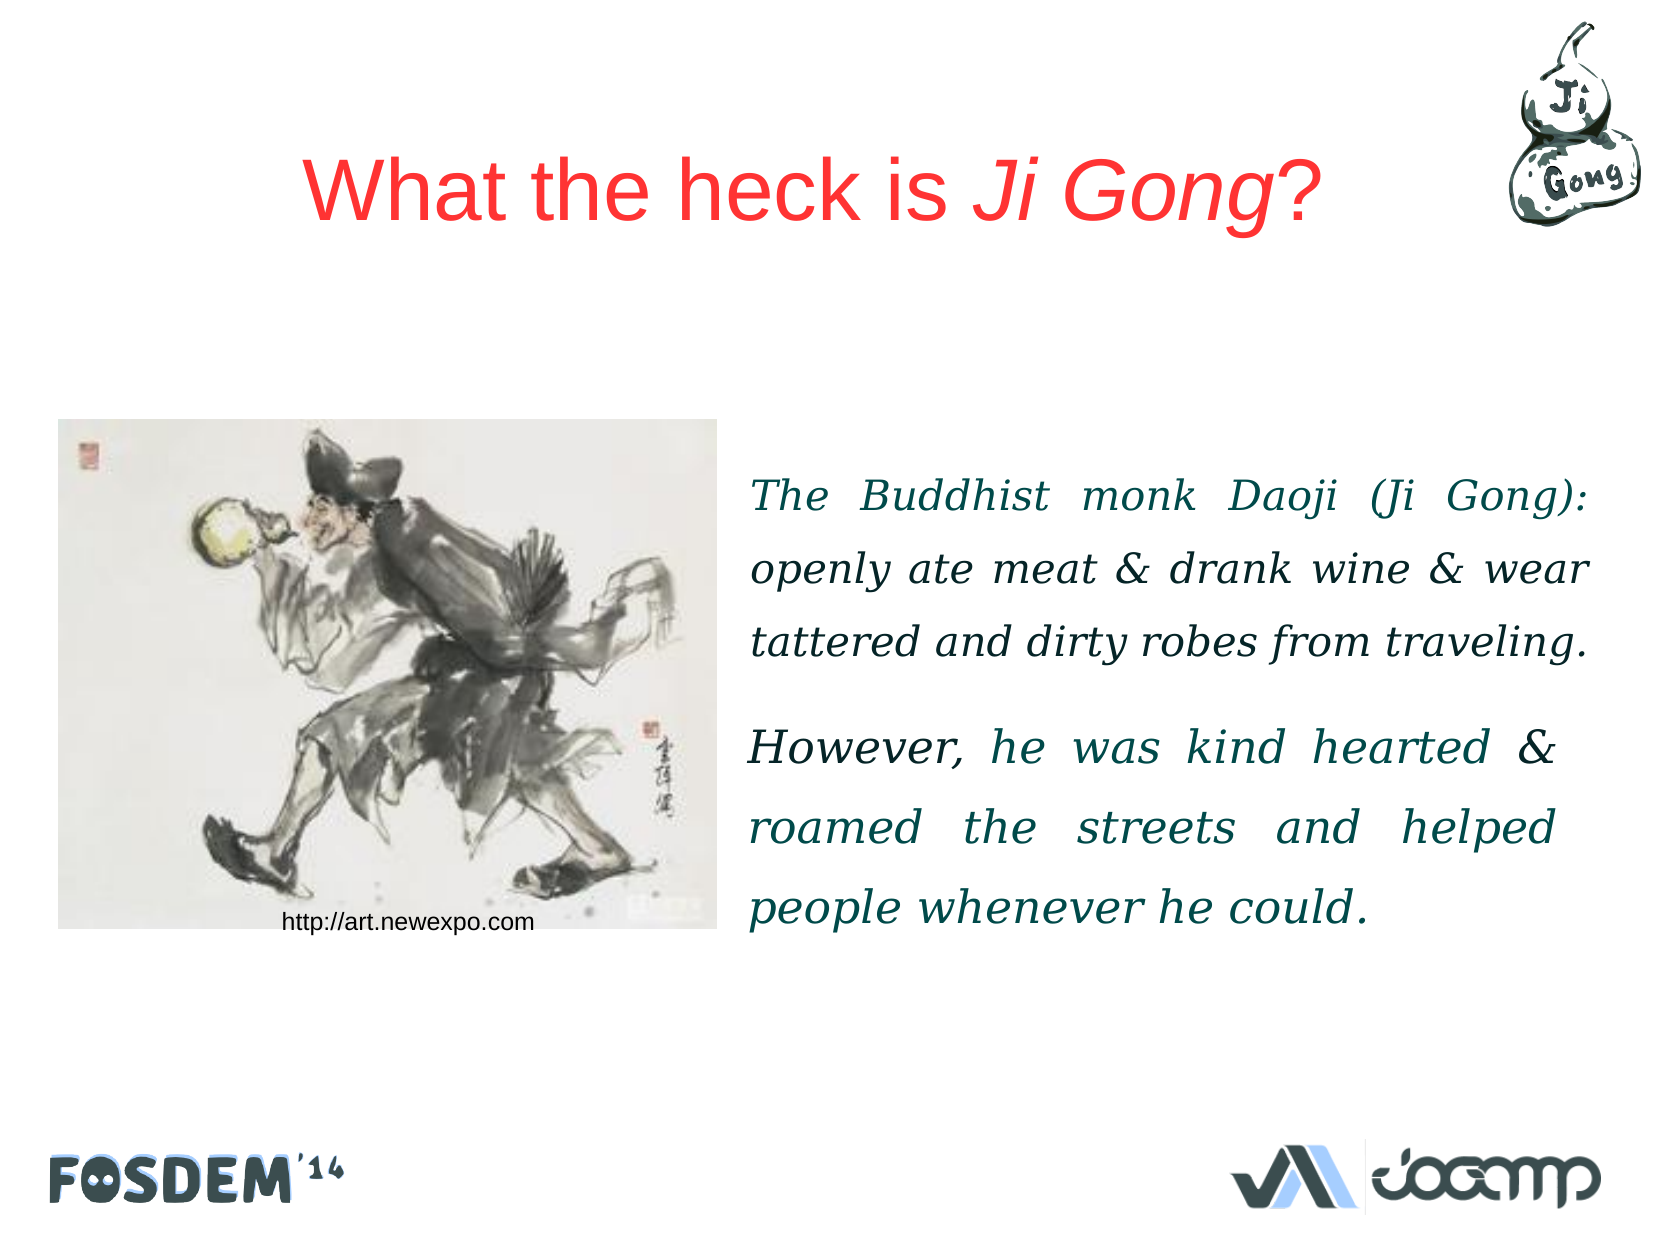

# What the heck is Ji Gong?
The Buddhist monk Daoji (Ji Gong): openly ate meat & drank wine & wear tattered and dirty robes from traveling.
However, he was kind hearted & roamed the streets and helped people whenever he could.
http://art.newexpo.com